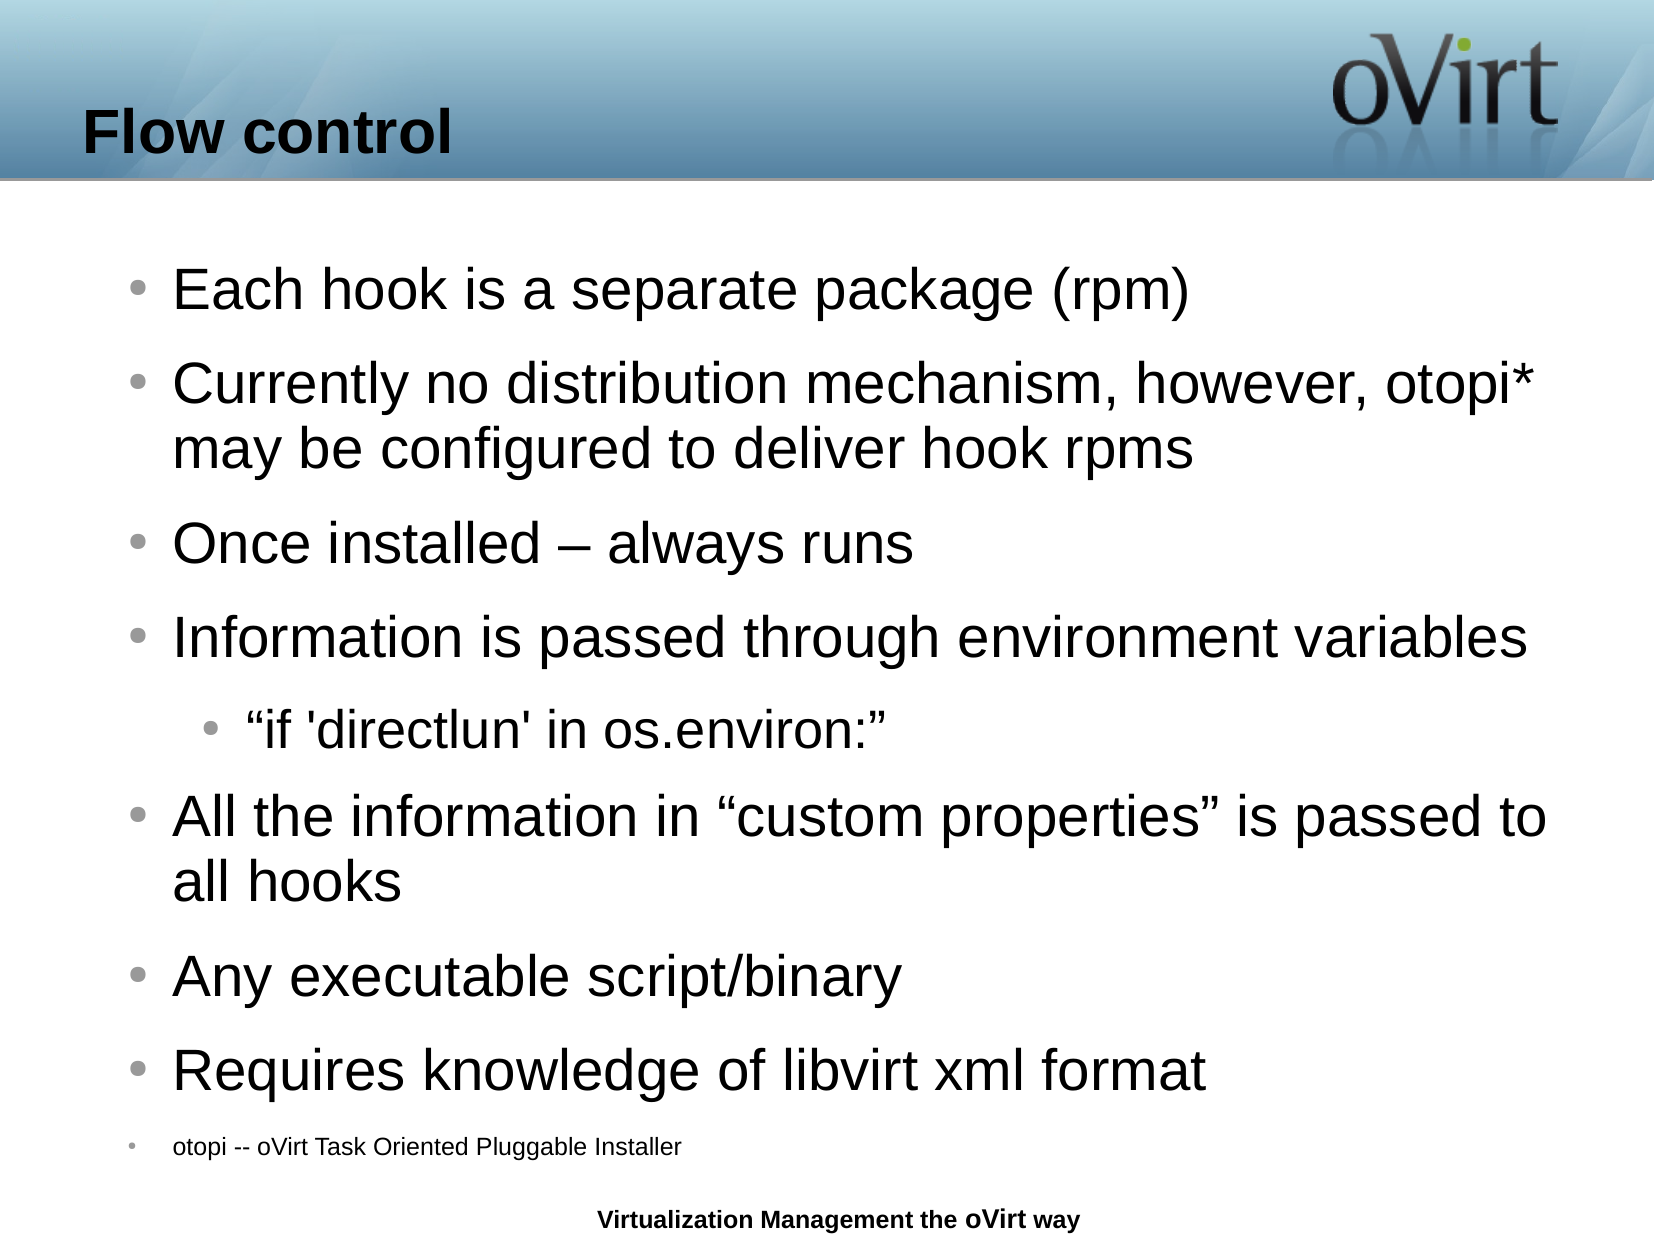

Flow control
# Each hook is a separate package (rpm)
Currently no distribution mechanism, however, otopi* may be configured to deliver hook rpms
Once installed – always runs
Information is passed through environment variables
“if 'directlun' in os.environ:”
All the information in “custom properties” is passed to all hooks
Any executable script/binary
Requires knowledge of libvirt xml format
otopi -- oVirt Task Oriented Pluggable Installer